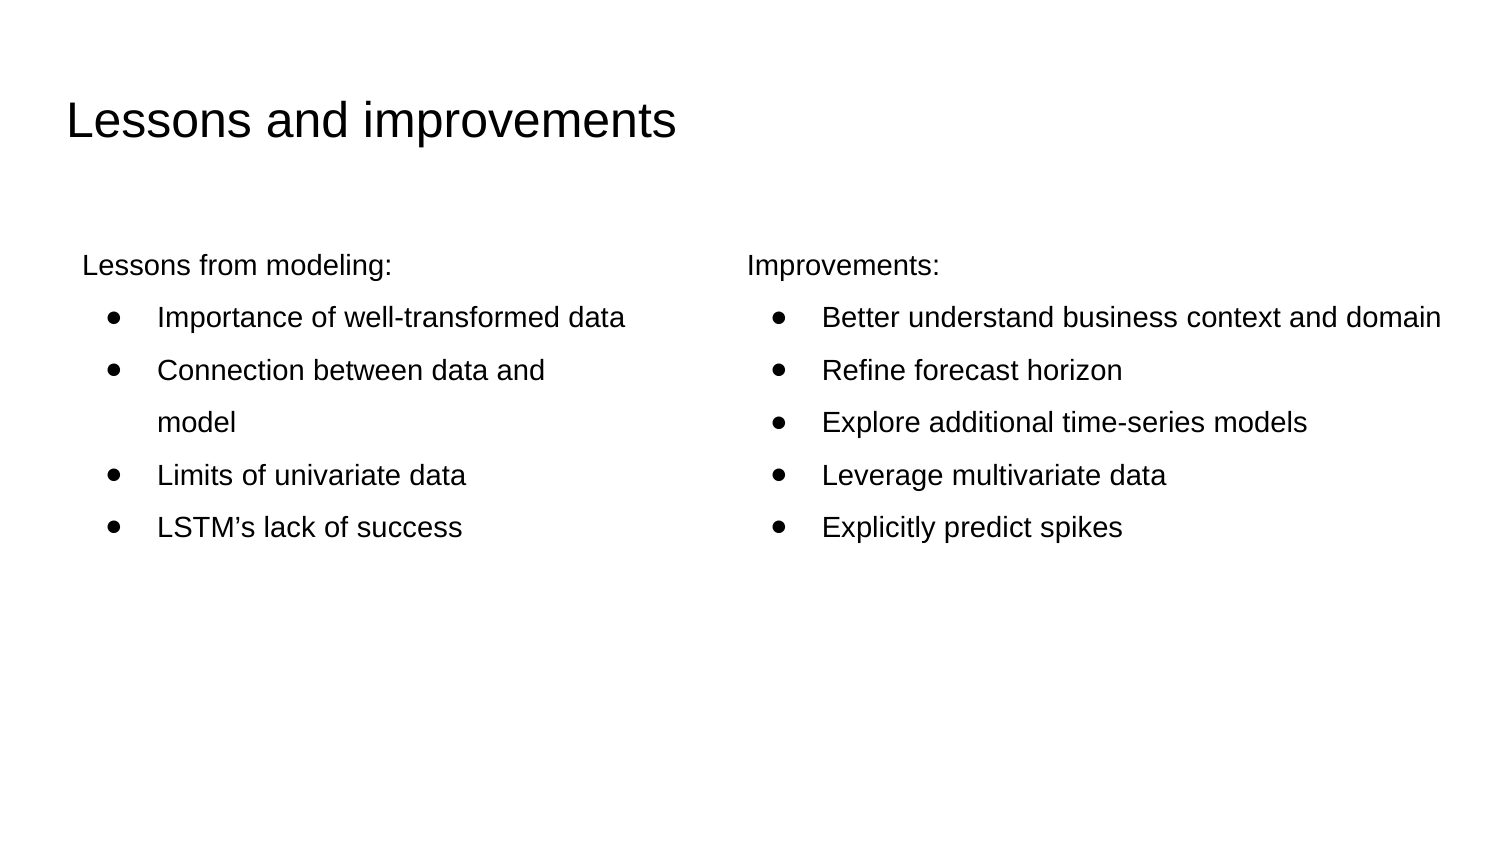

# Lessons and improvements
Lessons from modeling:
Importance of well-transformed data
Connection between data and model
Limits of univariate data
LSTM’s lack of success
Improvements:
Better understand business context and domain
Refine forecast horizon
Explore additional time-series models
Leverage multivariate data
Explicitly predict spikes